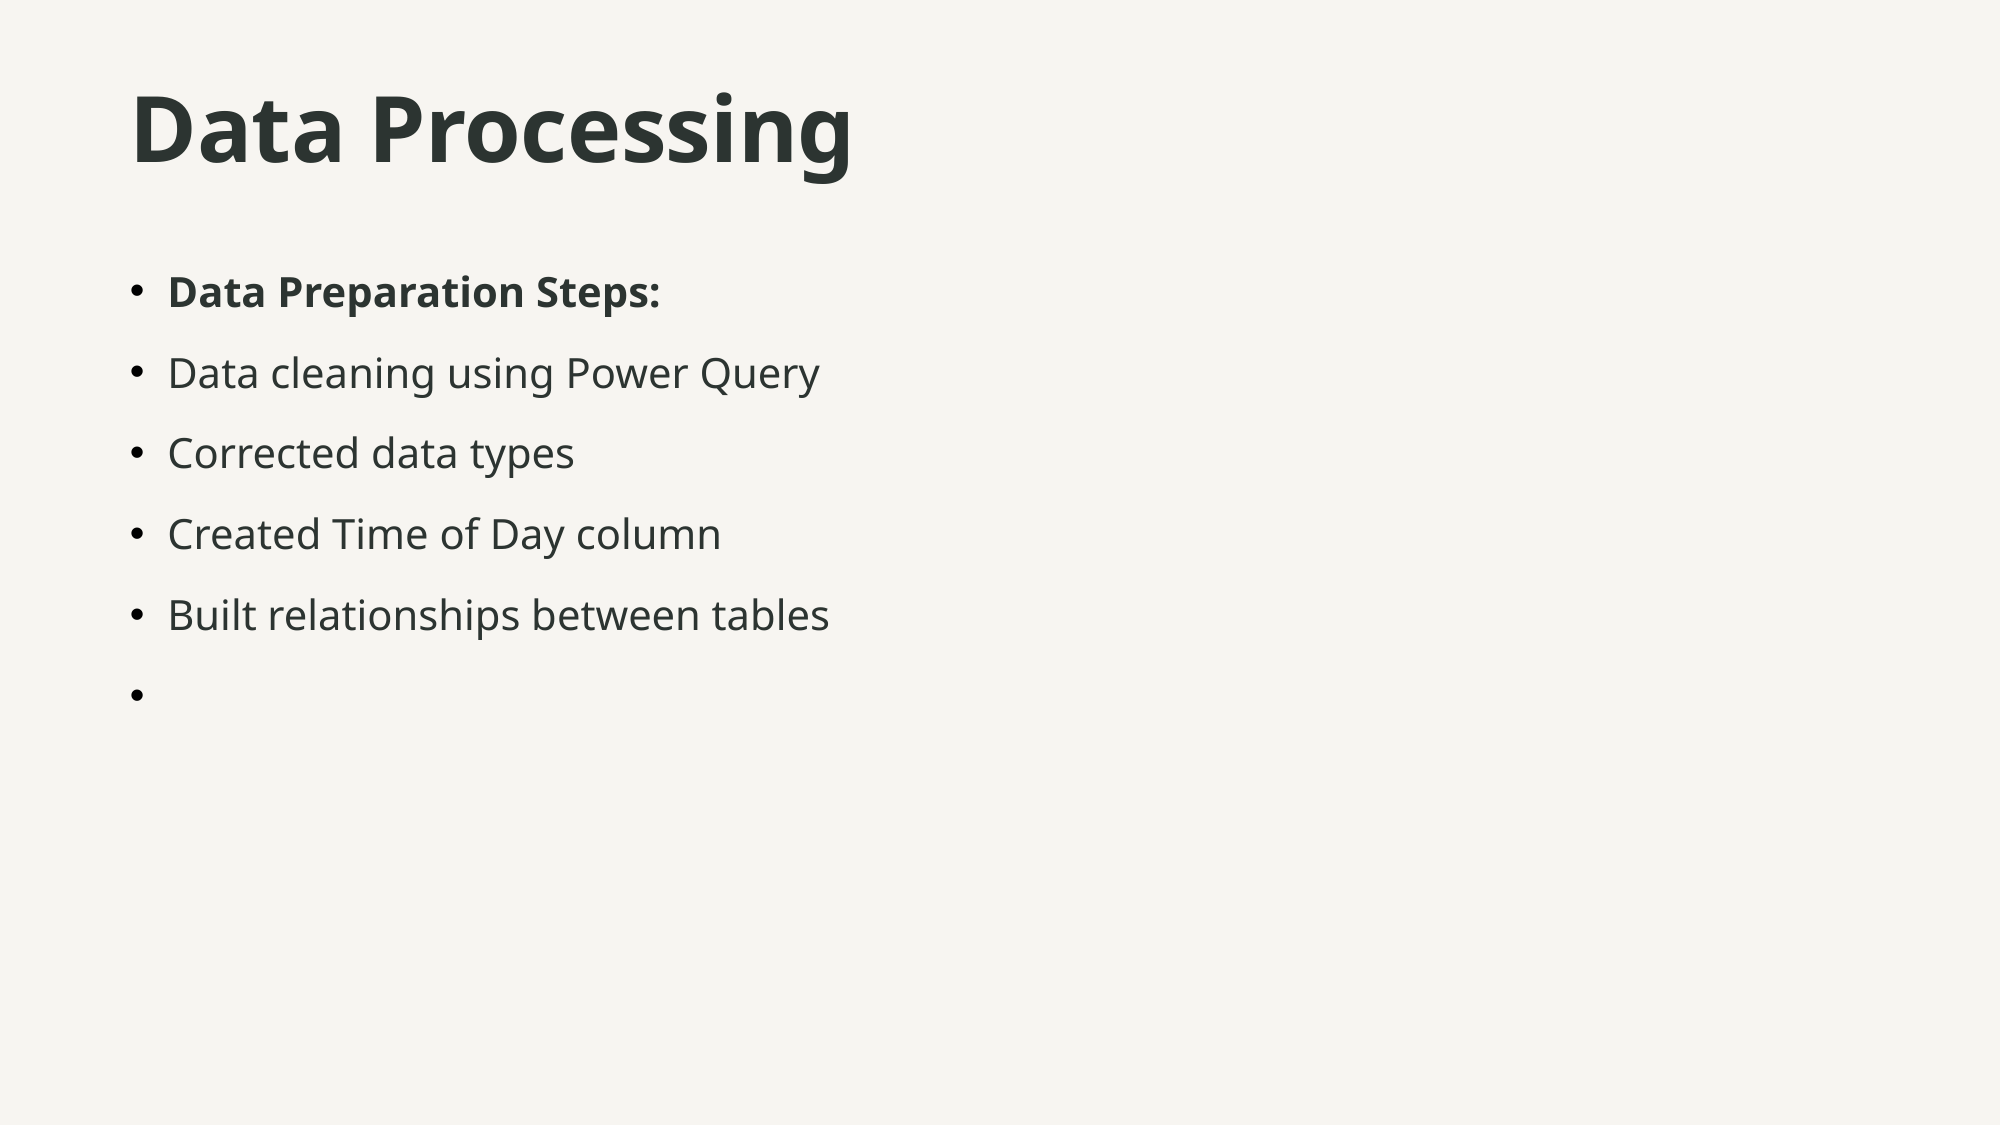

# Data Processing
Data Preparation Steps:
Data cleaning using Power Query
Corrected data types
Created Time of Day column
Built relationships between tables